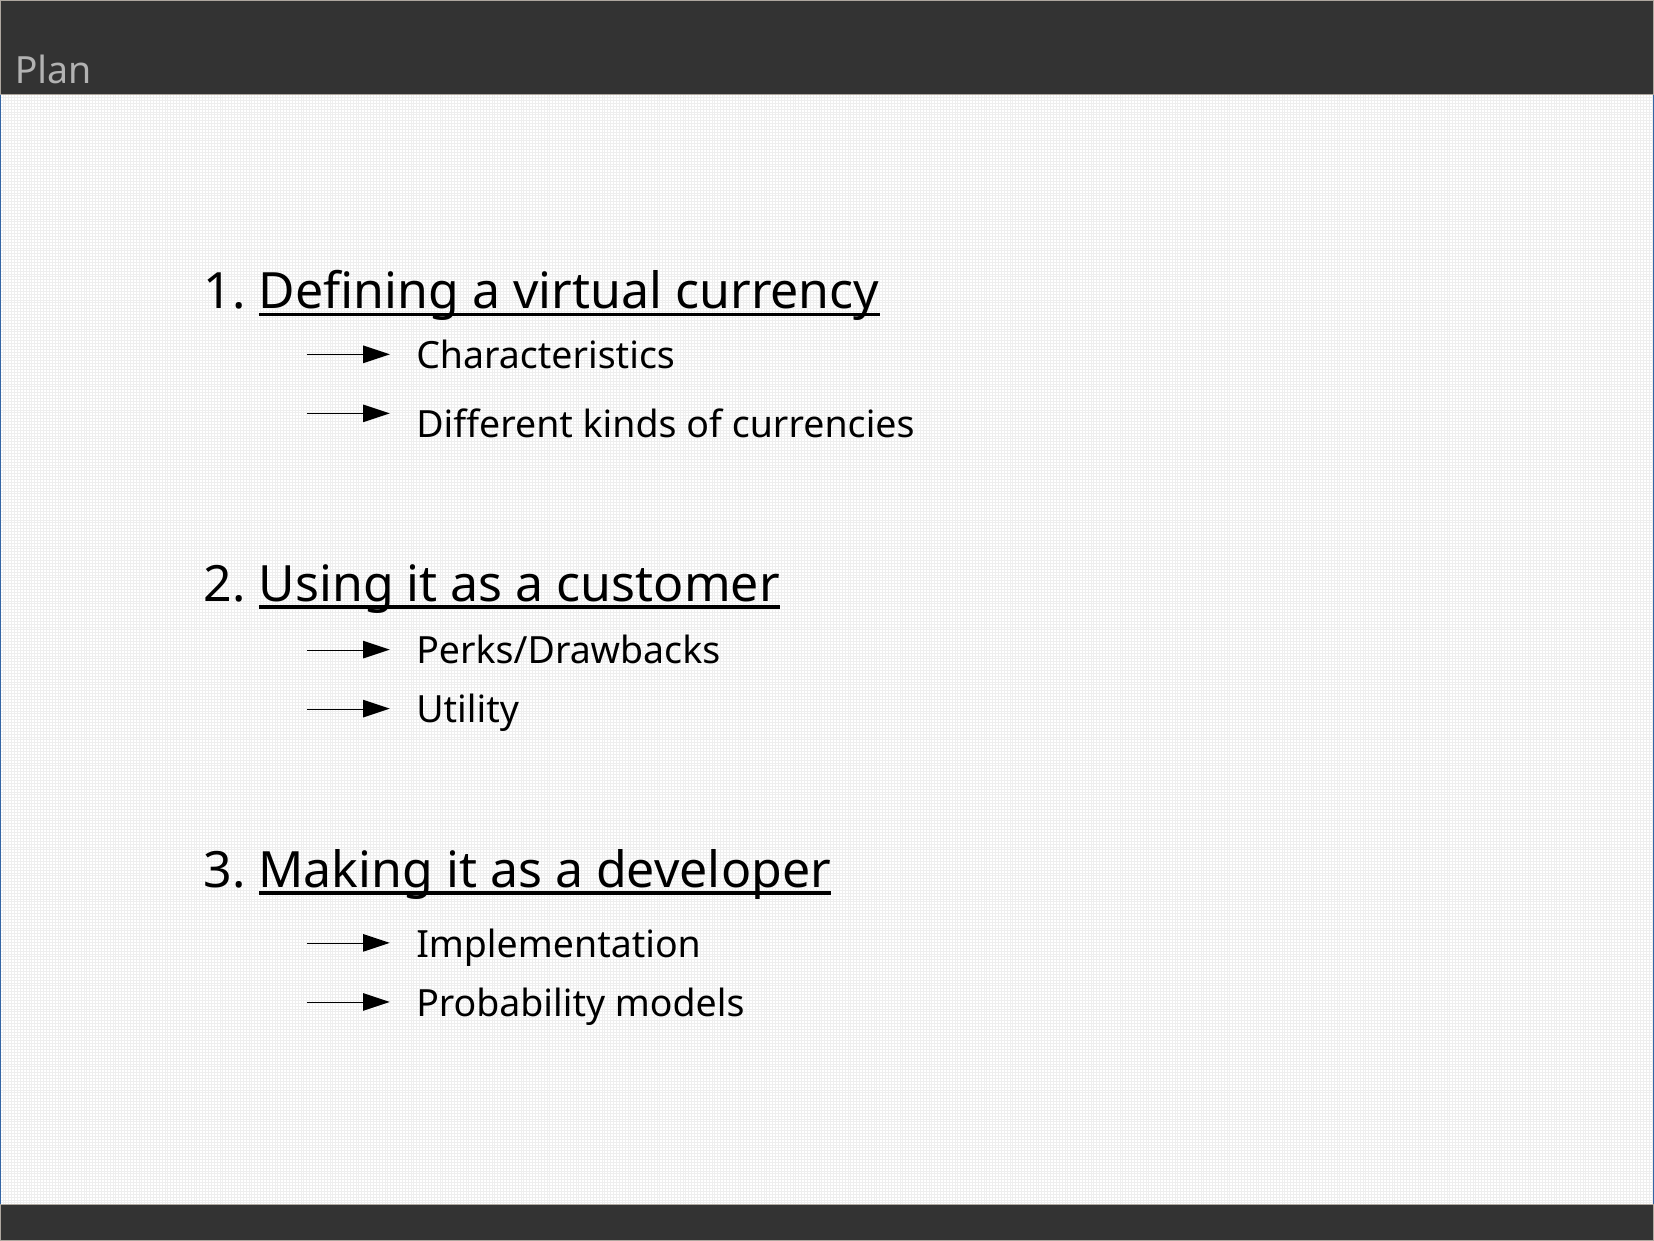

Plan
1. Defining a virtual currency
Characteristics
Different kinds of currencies
2. Using it as a customer
Perks/Drawbacks
Utility
3. Making it as a developer
Implementation
Probability models